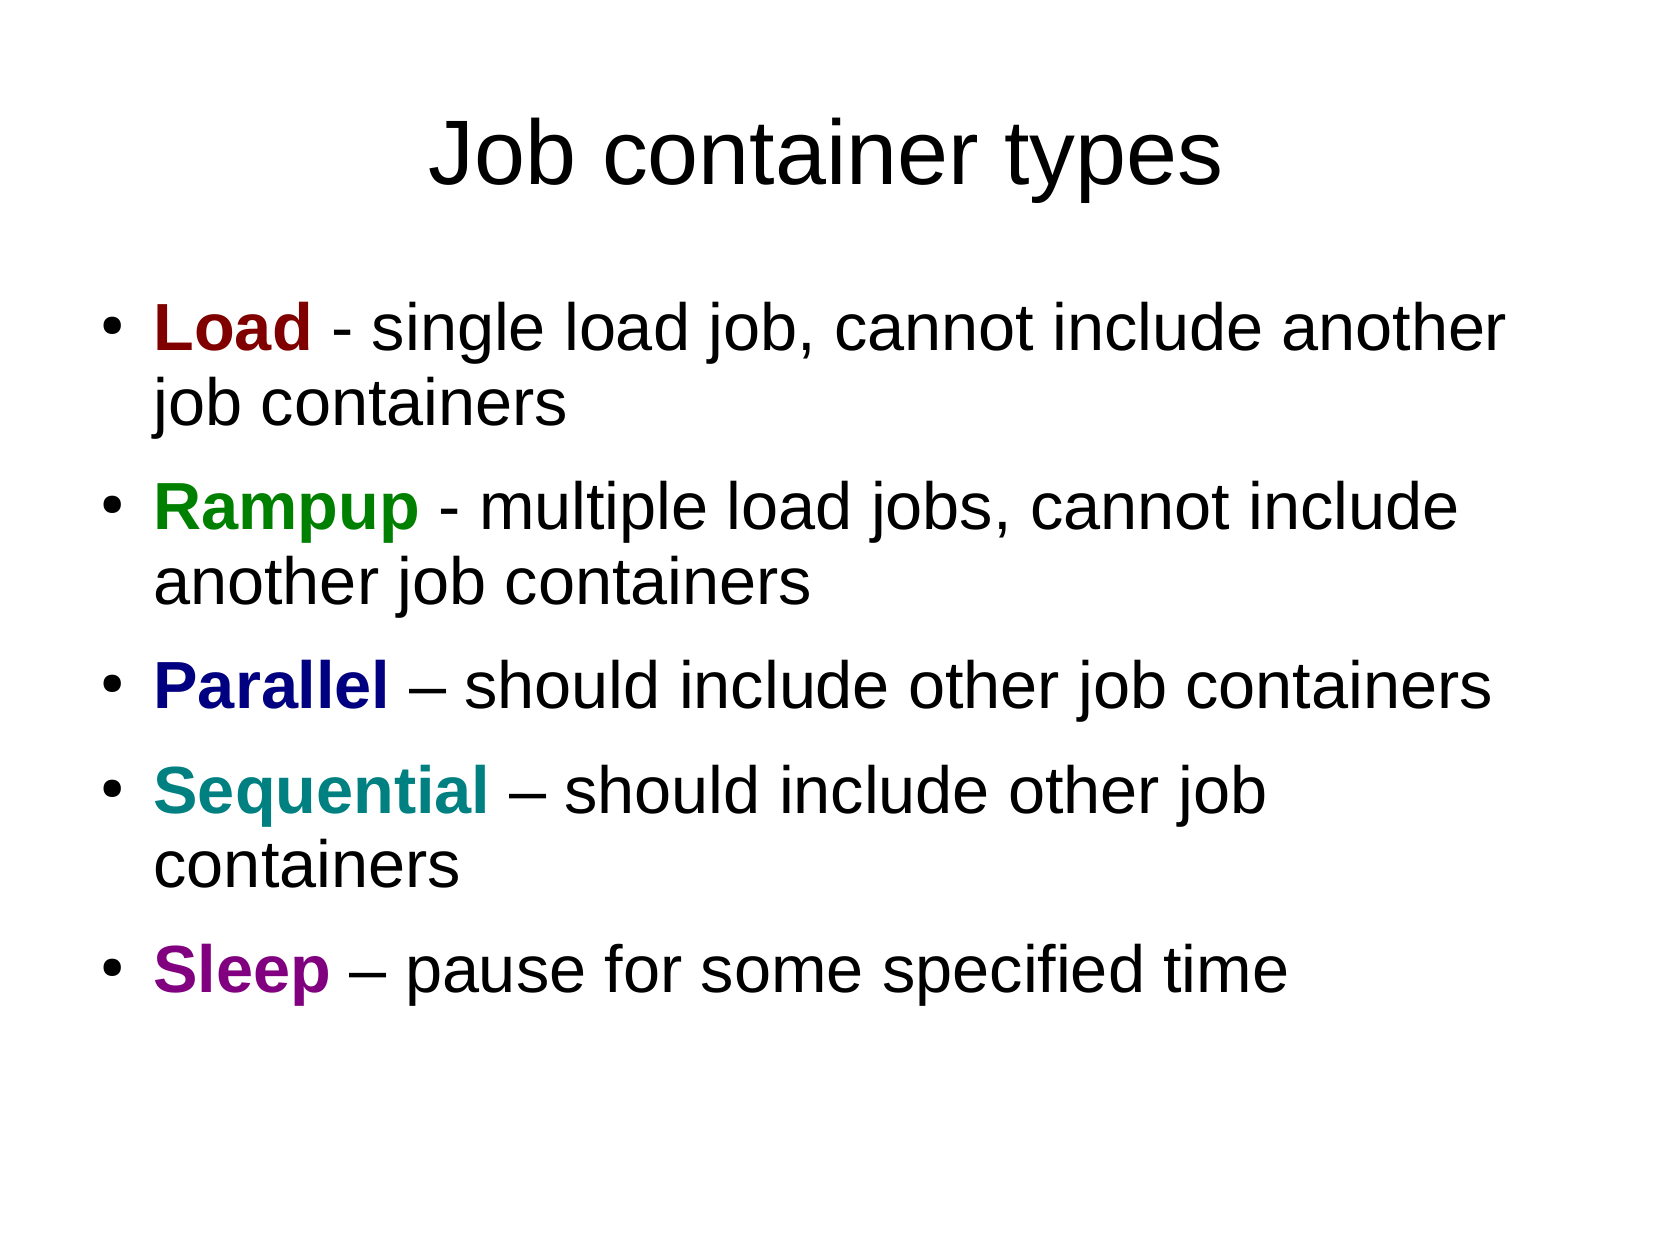

# Job container types
Load - single load job, cannot include another job containers
Rampup - multiple load jobs, cannot include another job containers
Parallel – should include other job containers
Sequential – should include other job containers
Sleep – pause for some specified time